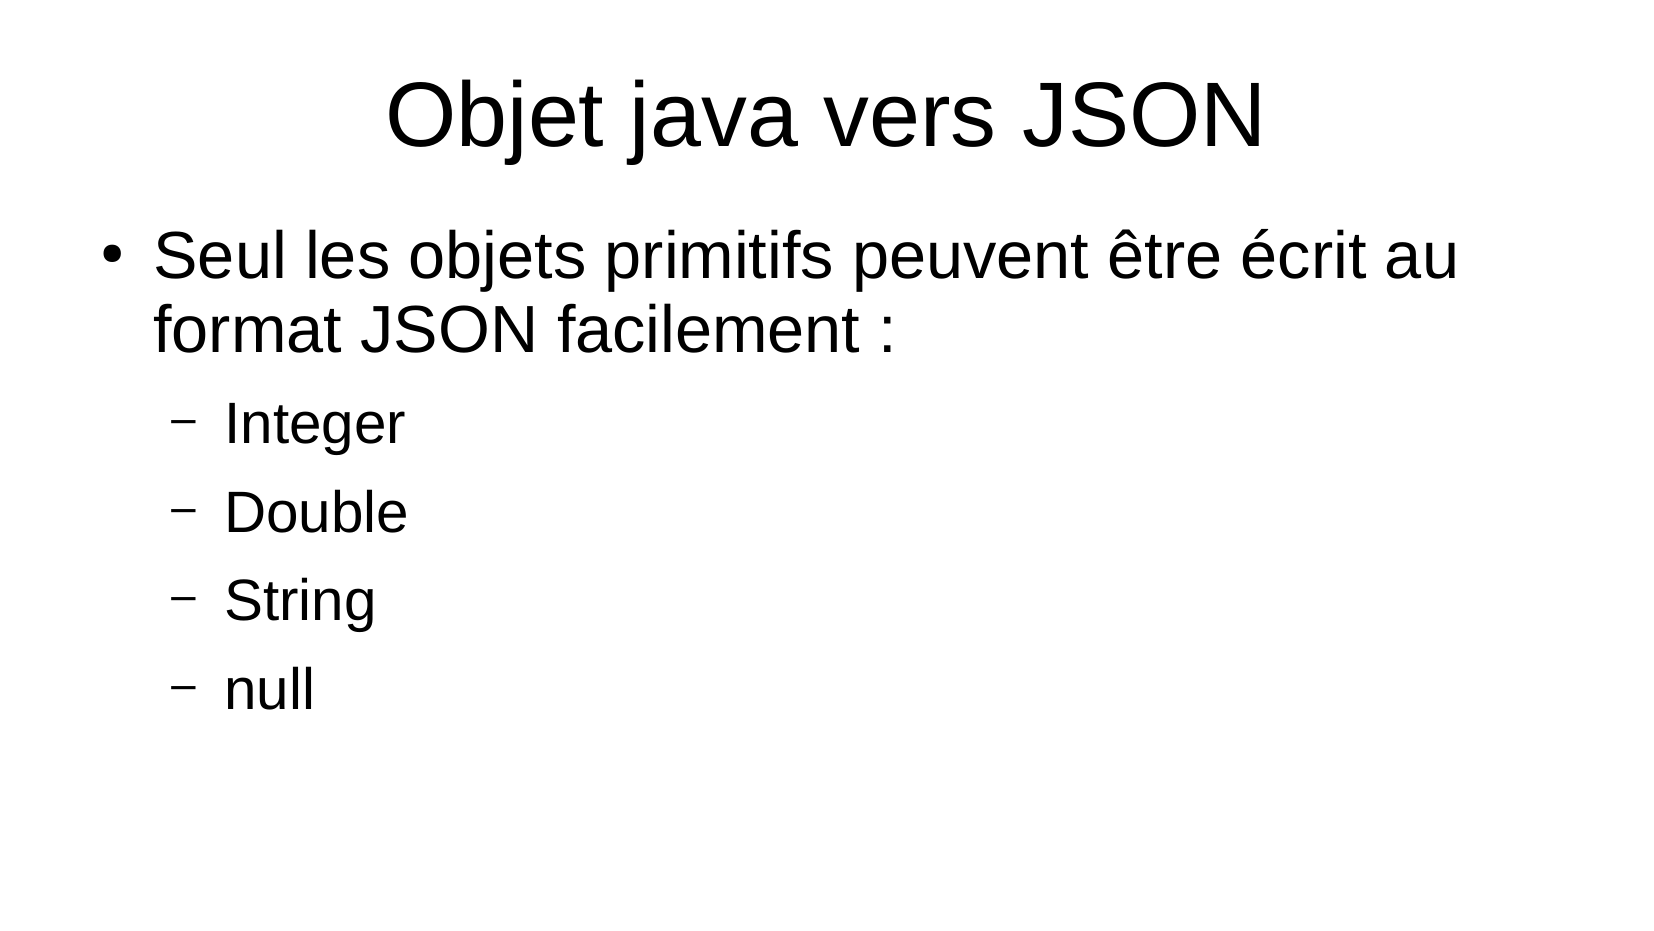

# Objet java vers JSON
Seul les objets primitifs peuvent être écrit au format JSON facilement :
Integer
Double
String
null